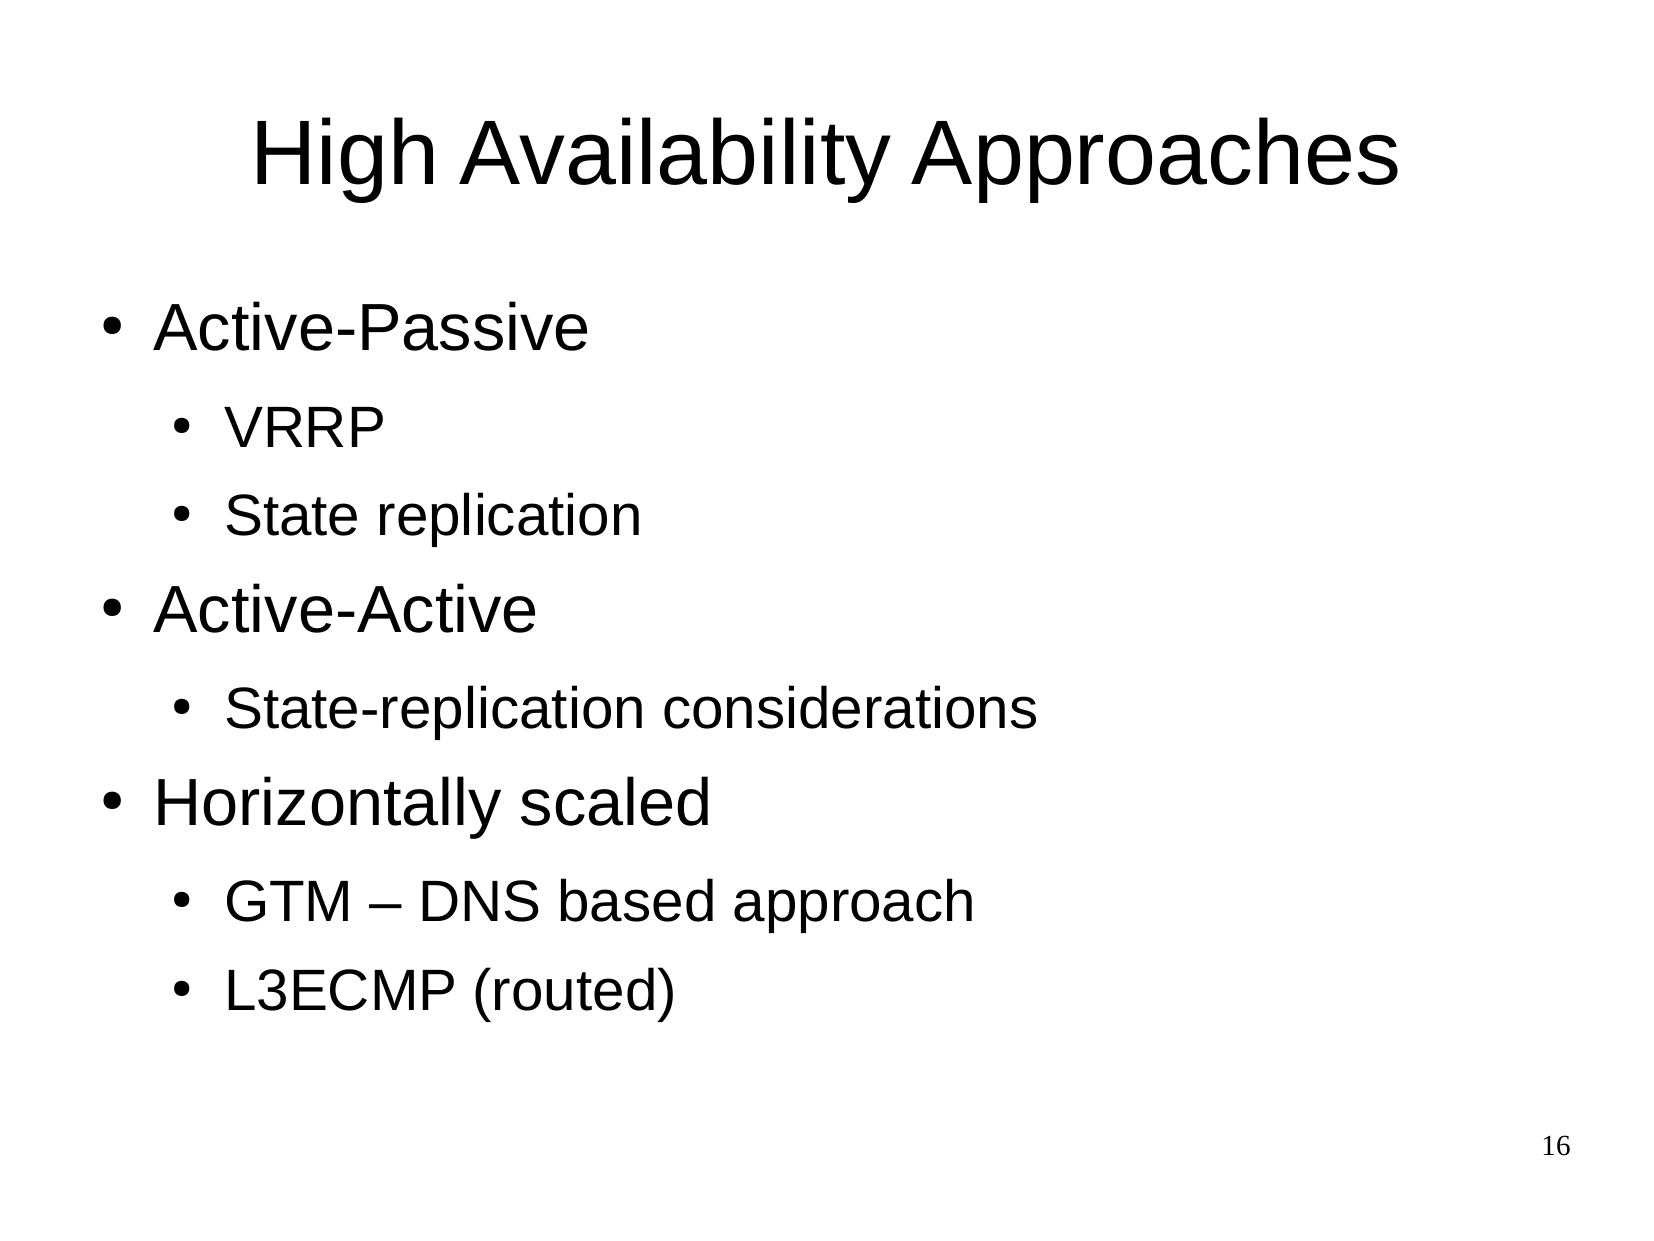

# High Availability Approaches
Active-Passive
VRRP
State replication
Active-Active
State-replication considerations
Horizontally scaled
GTM – DNS based approach
L3ECMP (routed)
16